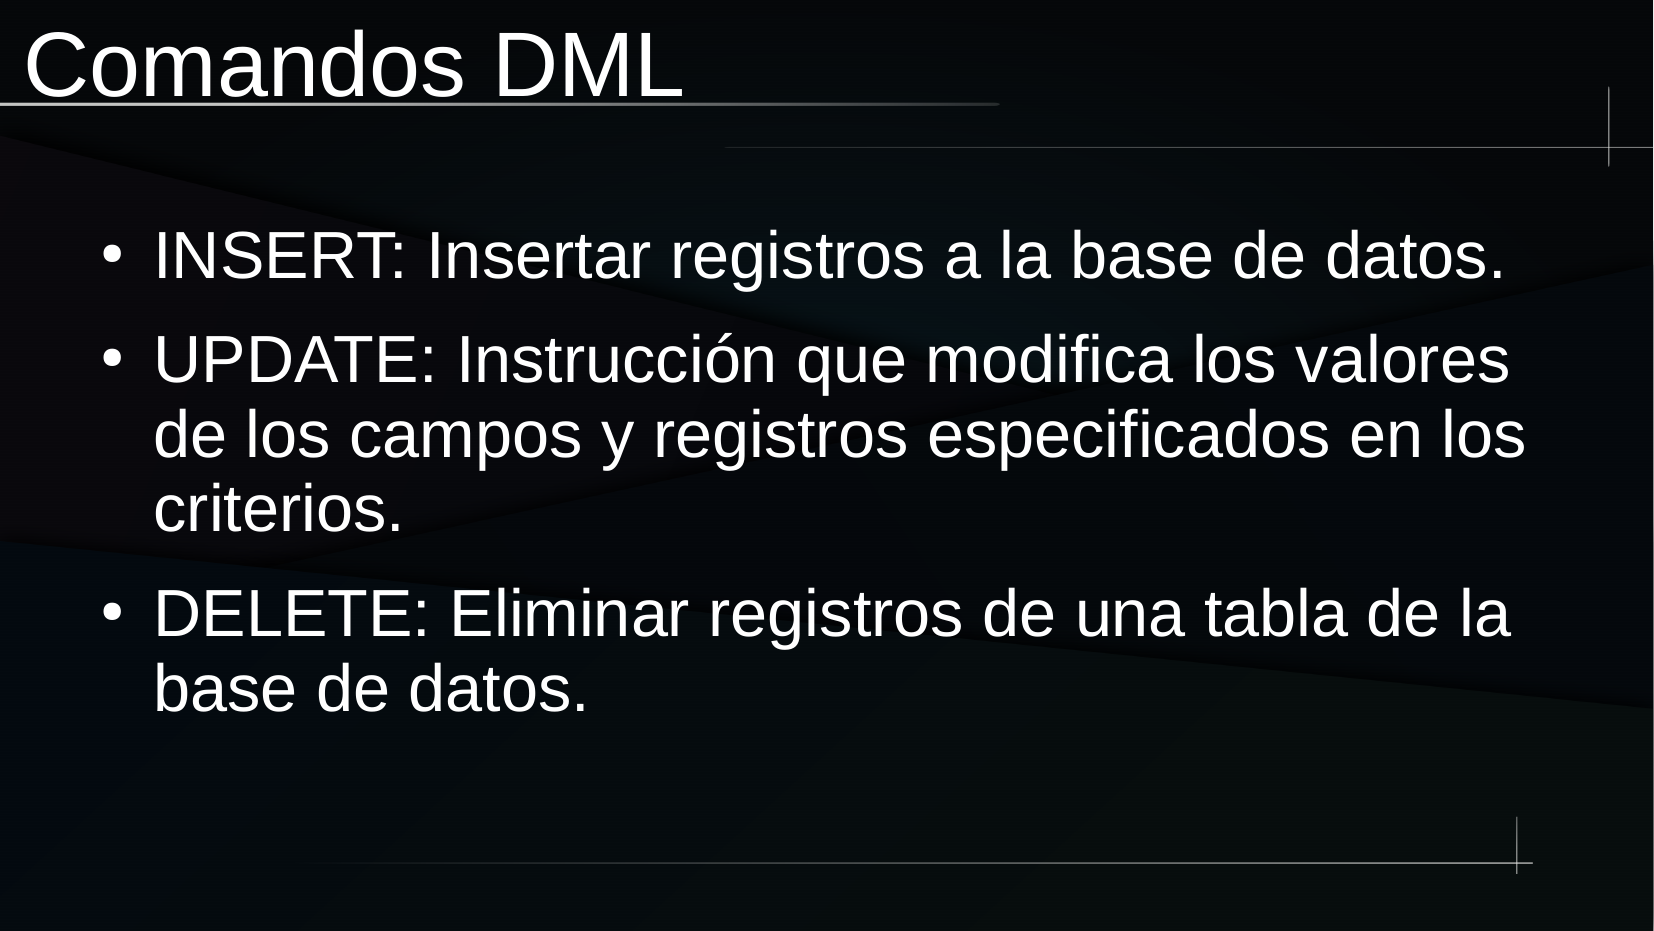

# Comandos DML
INSERT: Insertar registros a la base de datos.
UPDATE: Instrucción que modifica los valores de los campos y registros especificados en los criterios.
DELETE: Eliminar registros de una tabla de la base de datos.